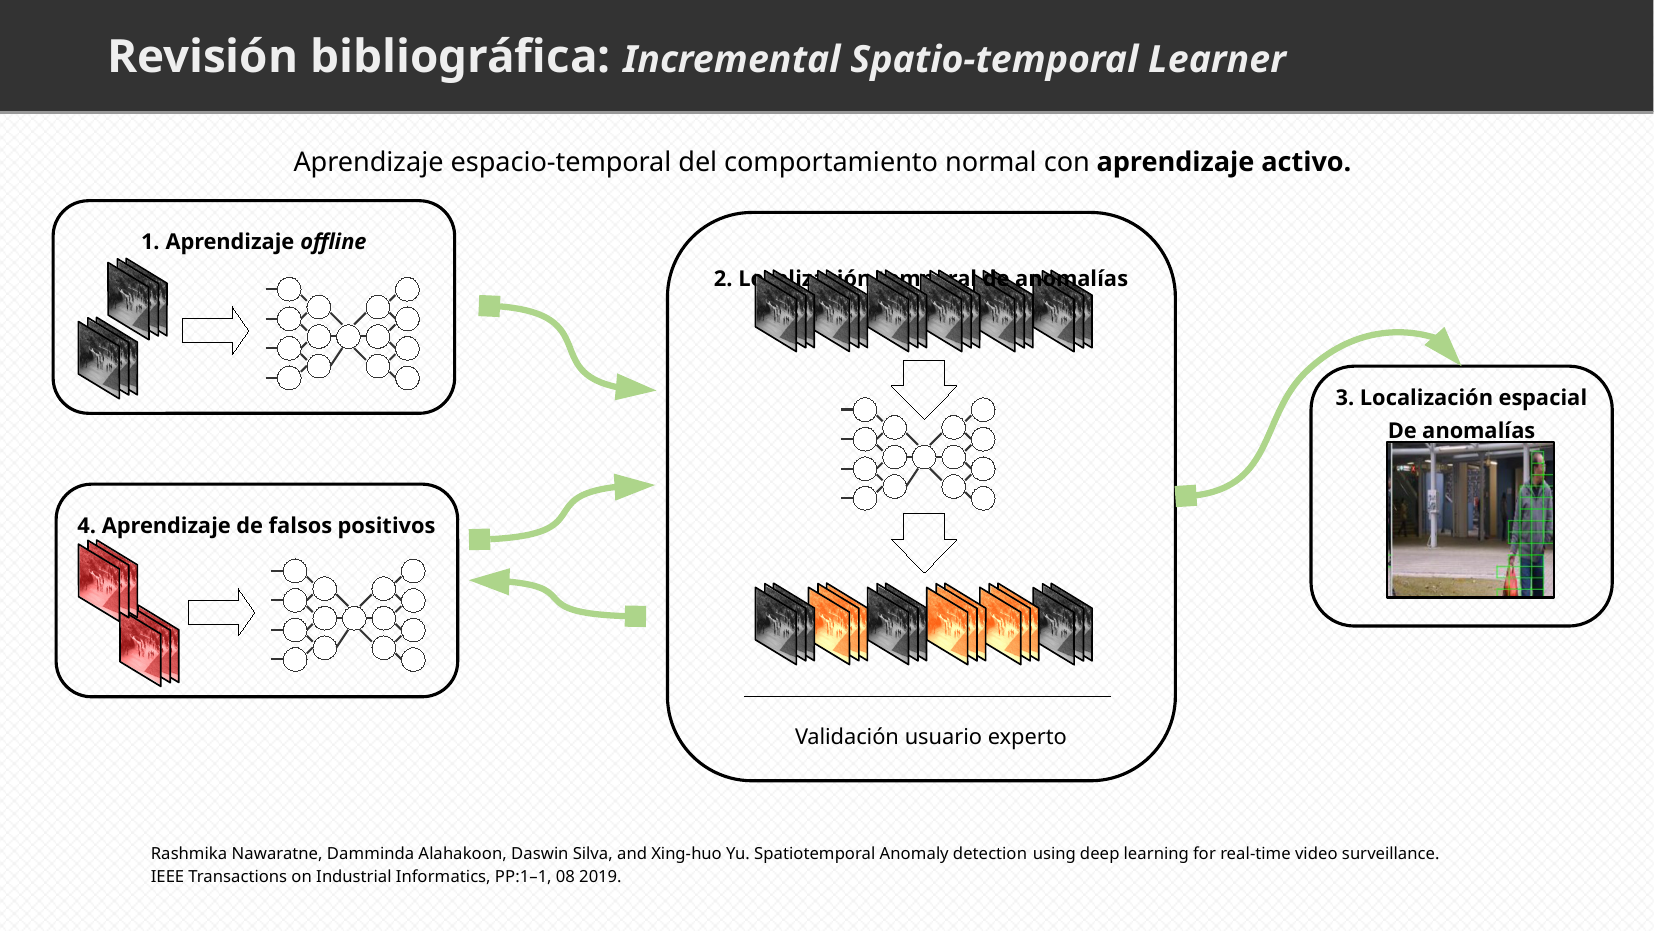

Revisión bibliográfica: Incremental Spatio-temporal Learner
Aprendizaje espacio-temporal del comportamiento normal con aprendizaje activo.
1. Aprendizaje offline
2. Localización temporal de anomalías
3. Localización espacial
De anomalías
4. Aprendizaje de falsos positivos
Validación usuario experto
Rashmika Nawaratne, Damminda Alahakoon, Daswin Silva, and Xing-huo Yu. Spatiotemporal Anomaly detection using deep learning for real-time video surveillance.
IEEE Transactions on Industrial Informatics, PP:1–1, 08 2019.